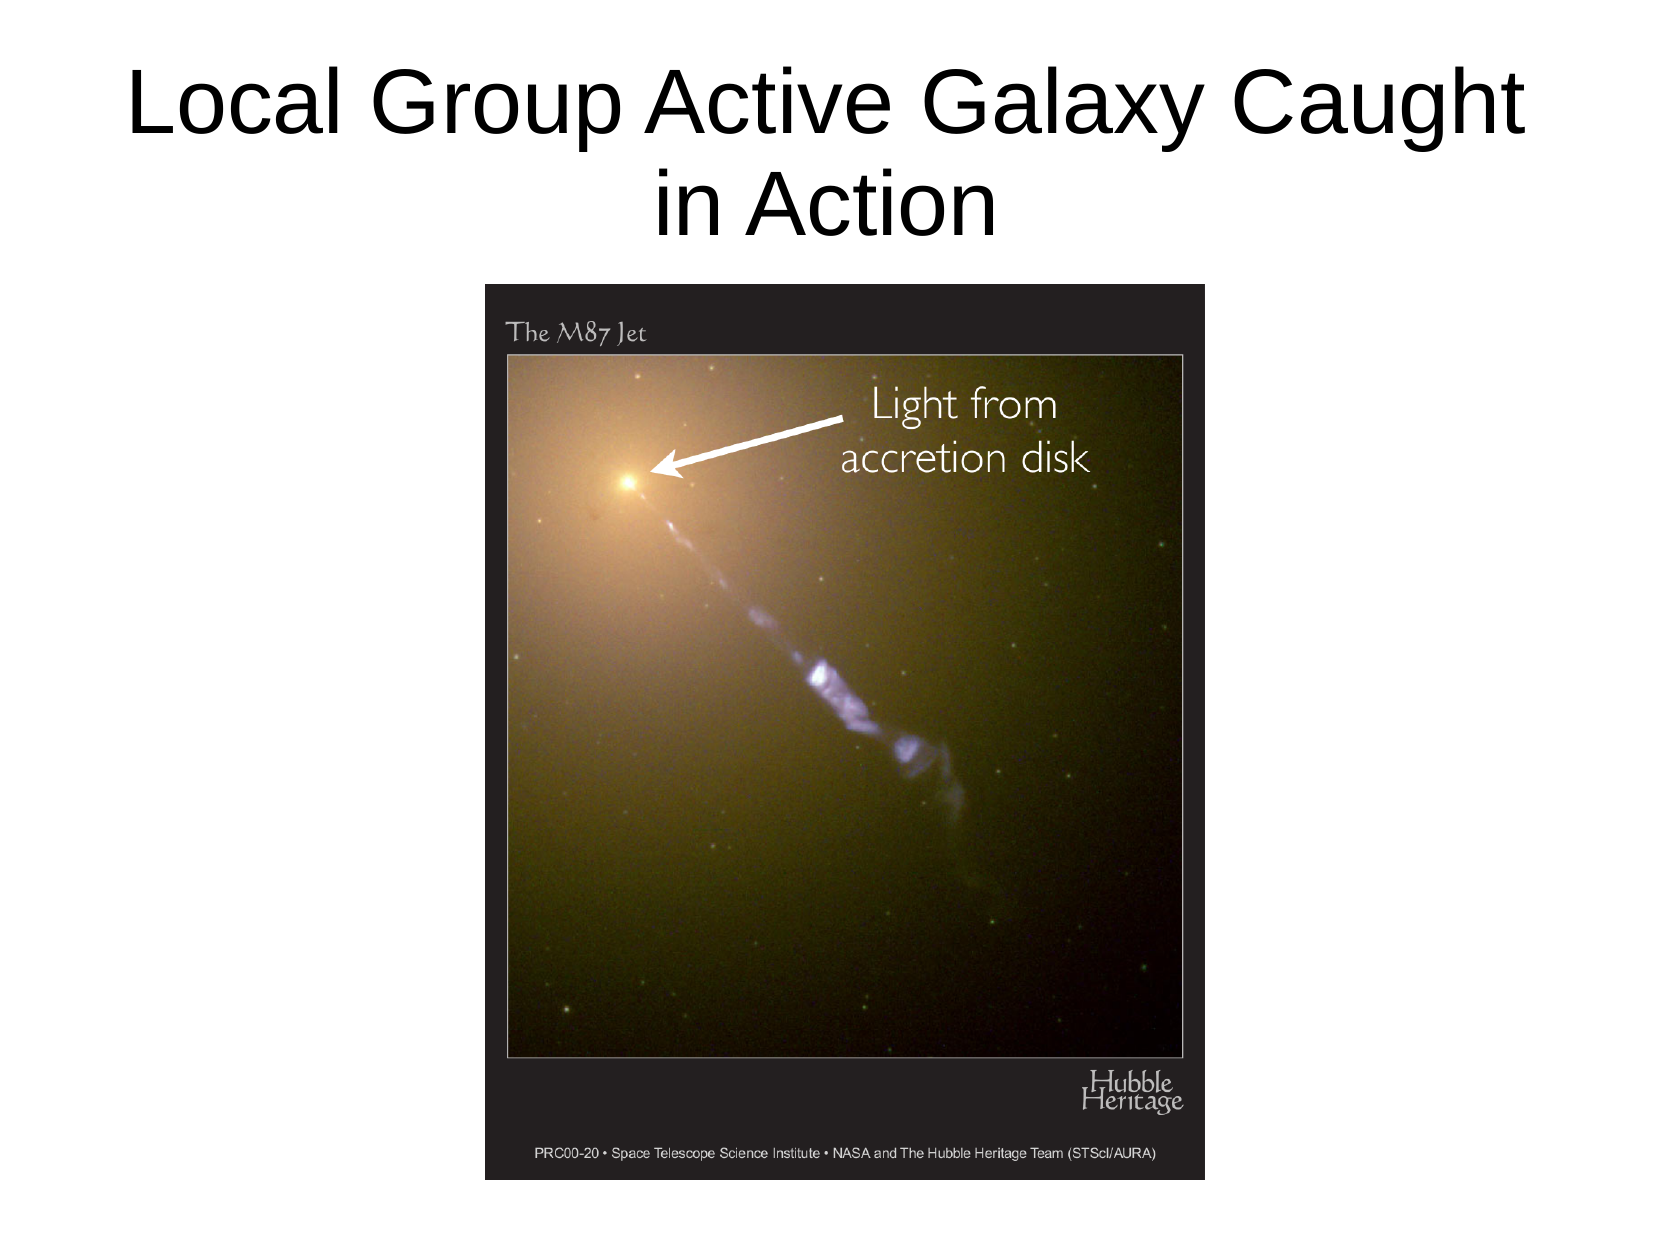

# Local Group Active Galaxy Caught in Action